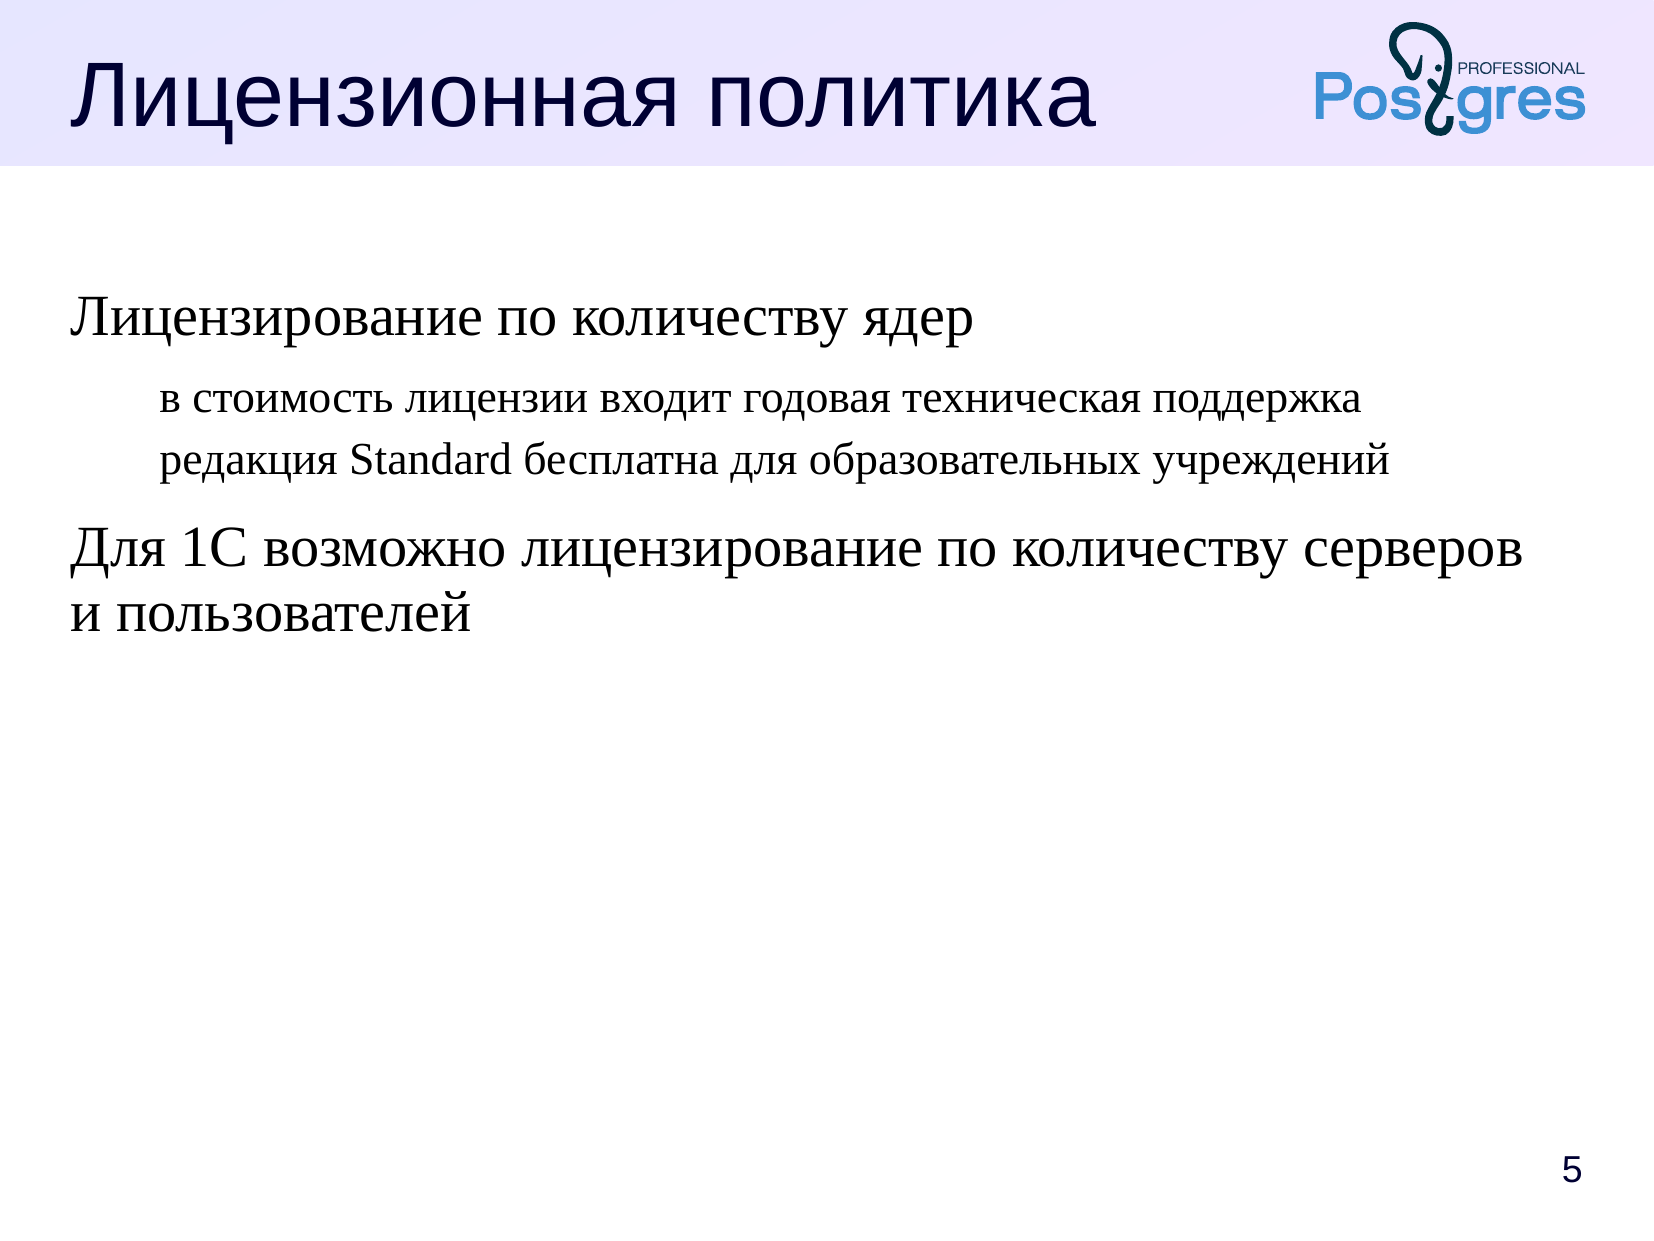

# Лицензионная политика
Лицензирование по количеству ядер
в стоимость лицензии входит годовая техническая поддержка
редакция Standard бесплатна для образовательных учреждений
Для 1С возможно лицензирование по количеству серверов
и пользователей